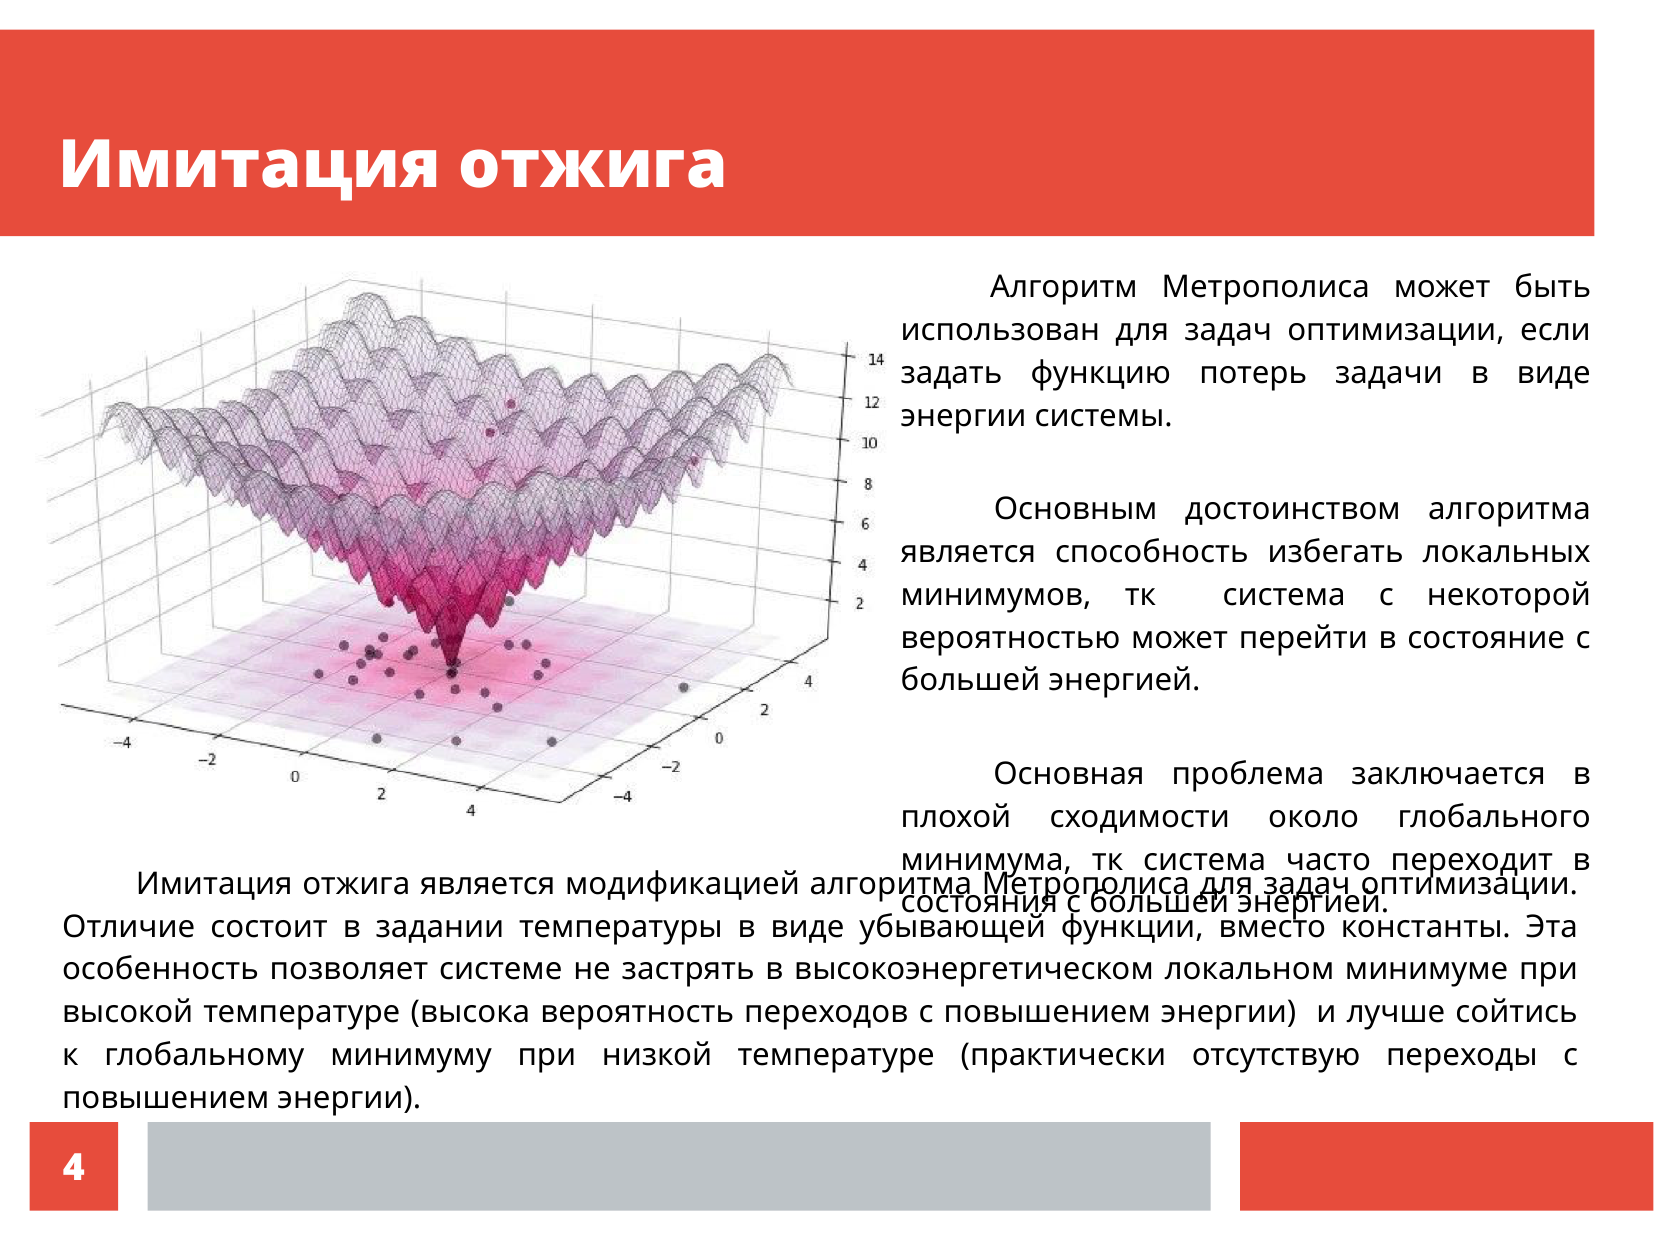

# Имитация отжига
 	Алгоритм Метрополиса может быть использован для задач оптимизации, если задать функцию потерь задачи в виде энергии системы.
 	Основным достоинством алгоритма является способность избегать локальных минимумов, тк система с некоторой вероятностью может перейти в состояние с большей энергией.
 	Основная проблема заключается в плохой сходимости около глобального минимума, тк система часто переходит в состояния с большей энергией.
	Имитация отжига является модификацией алгоритма Метрополиса для задач оптимизации. Отличие состоит в задании температуры в виде убывающей функции, вместо константы. Эта особенность позволяет системе не застрять в высокоэнергетическом локальном минимуме при высокой температуре (высока вероятность переходов с повышением энергии) и лучше сойтись к глобальному минимуму при низкой температуре (практически отсутствую переходы с повышением энергии).
4